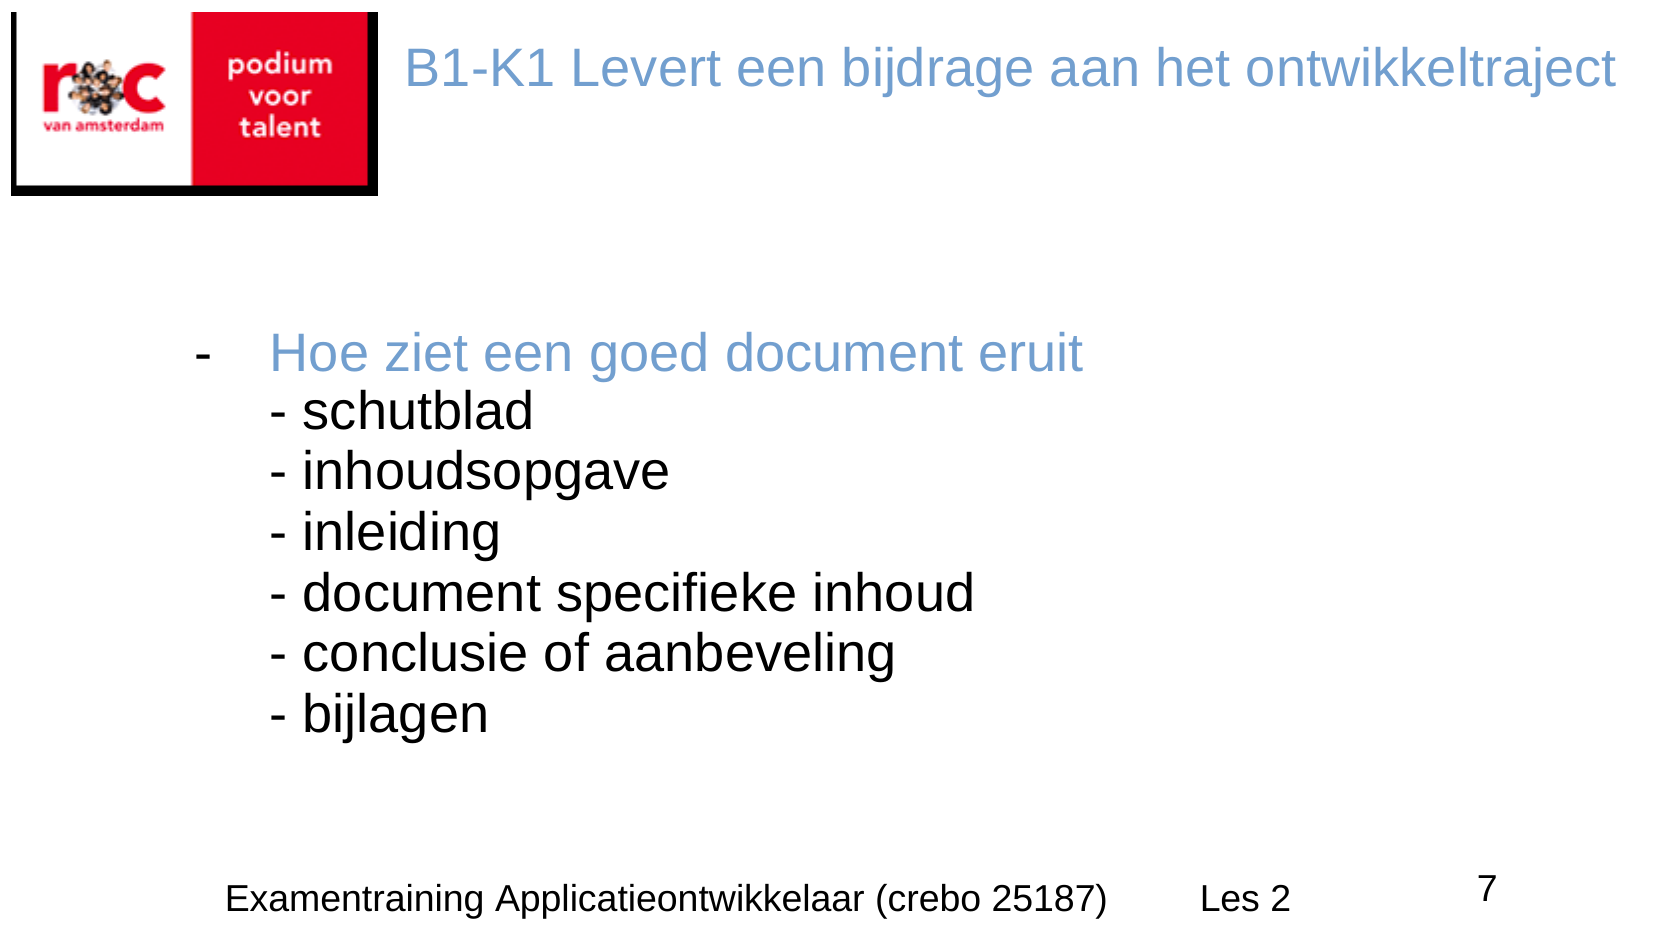

B1-K1 Levert een bijdrage aan het ontwikkeltraject
	- schutblad
	- inhoudsopgave
	- inleiding
	- document specifieke inhoud
	- conclusie of aanbeveling
	- bijlagen
- 	Hoe ziet een goed document eruit
Examentraining Applicatieontwikkelaar (crebo 25187)
Les 2